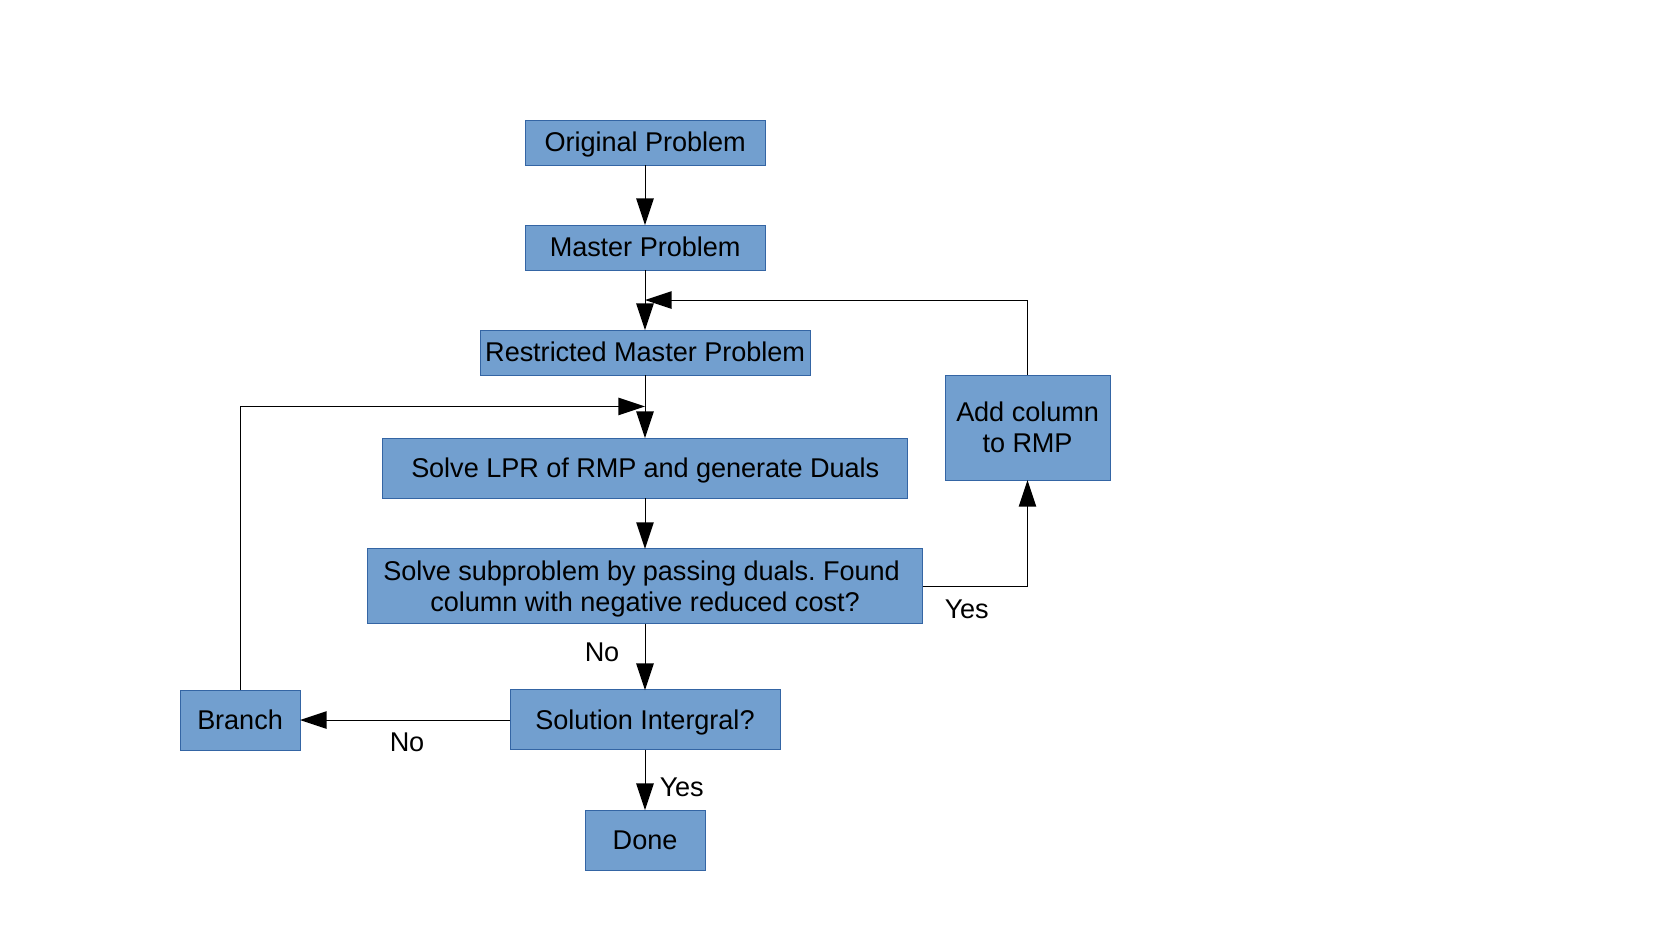

Original Problem
Master Problem
Restricted Master Problem
Add column
to RMP
Solve LPR of RMP and generate Duals
Solve subproblem by passing duals. Found
column with negative reduced cost?
Yes
No
Branch
Solution Intergral?
No
Yes
Done